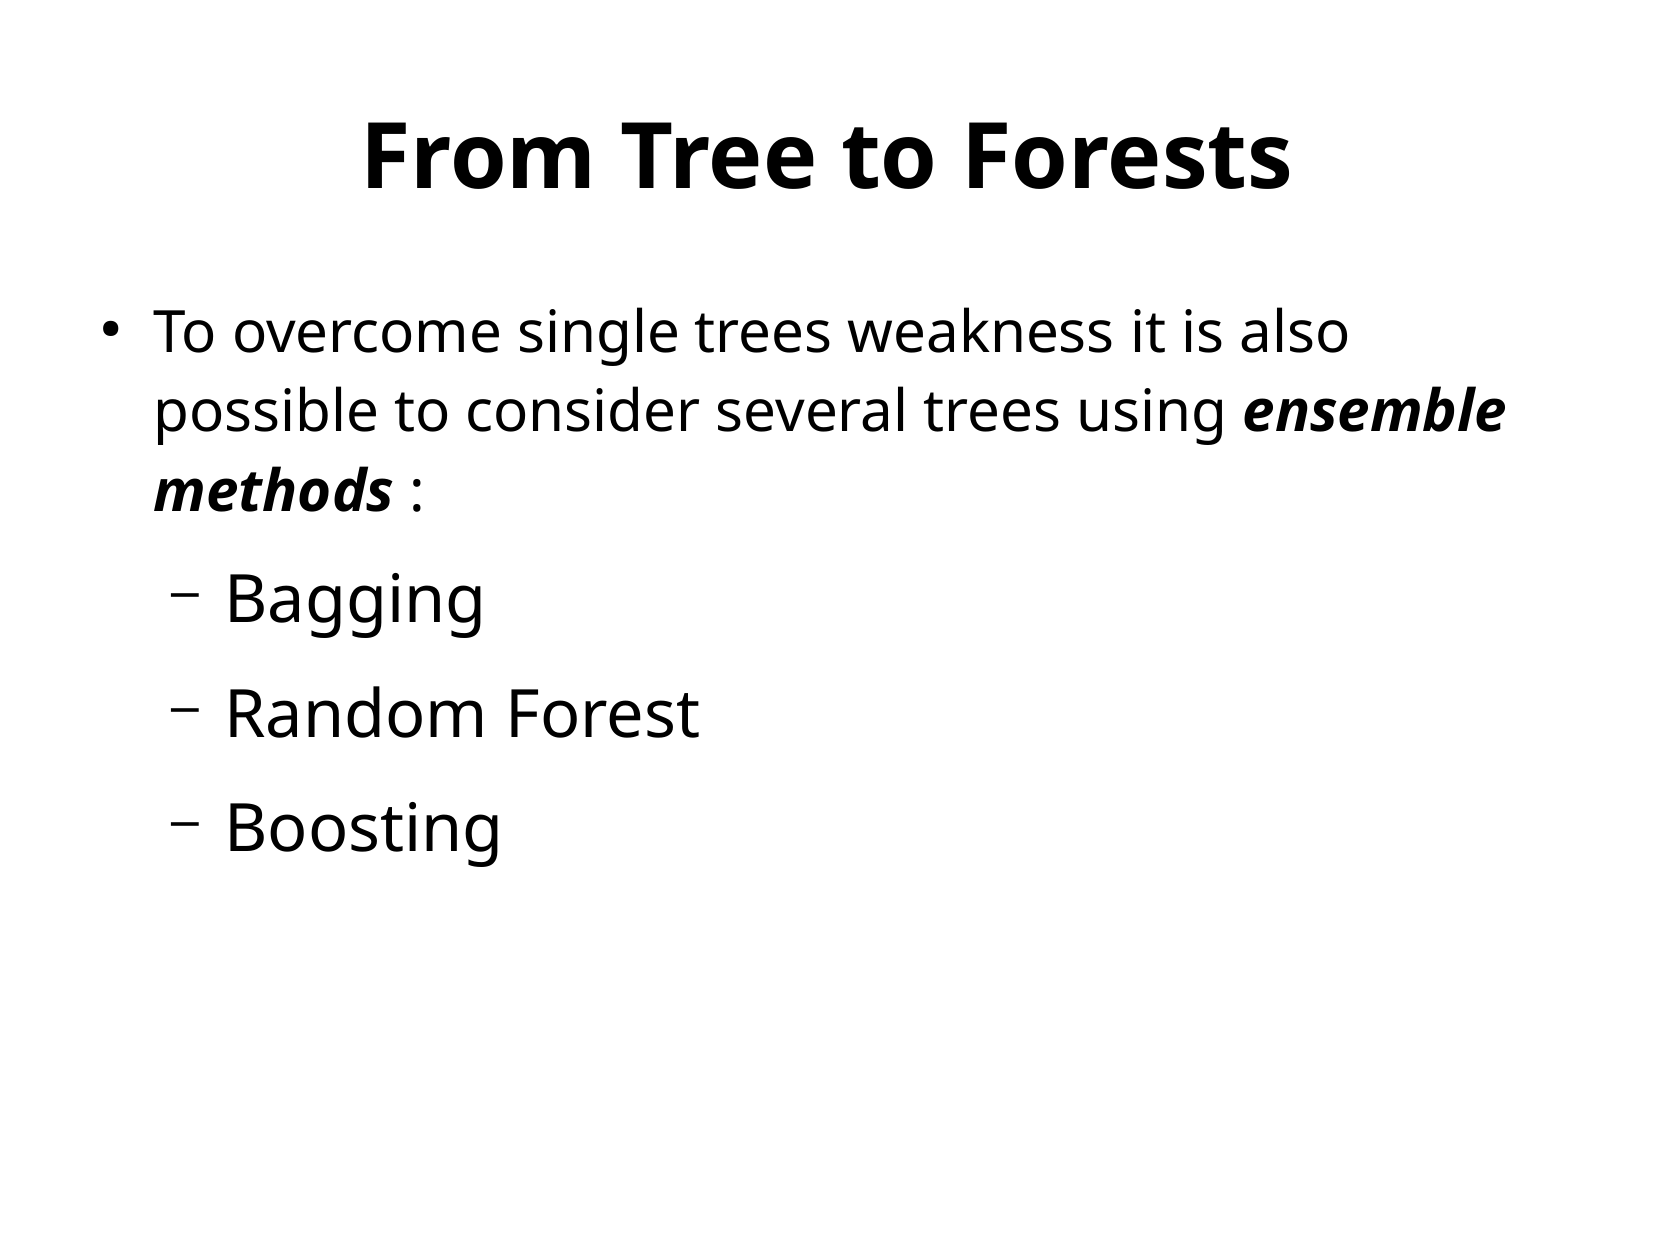

# From Tree to Forests
To overcome single trees weakness it is also possible to consider several trees using ensemble methods :
Bagging
Random Forest
Boosting